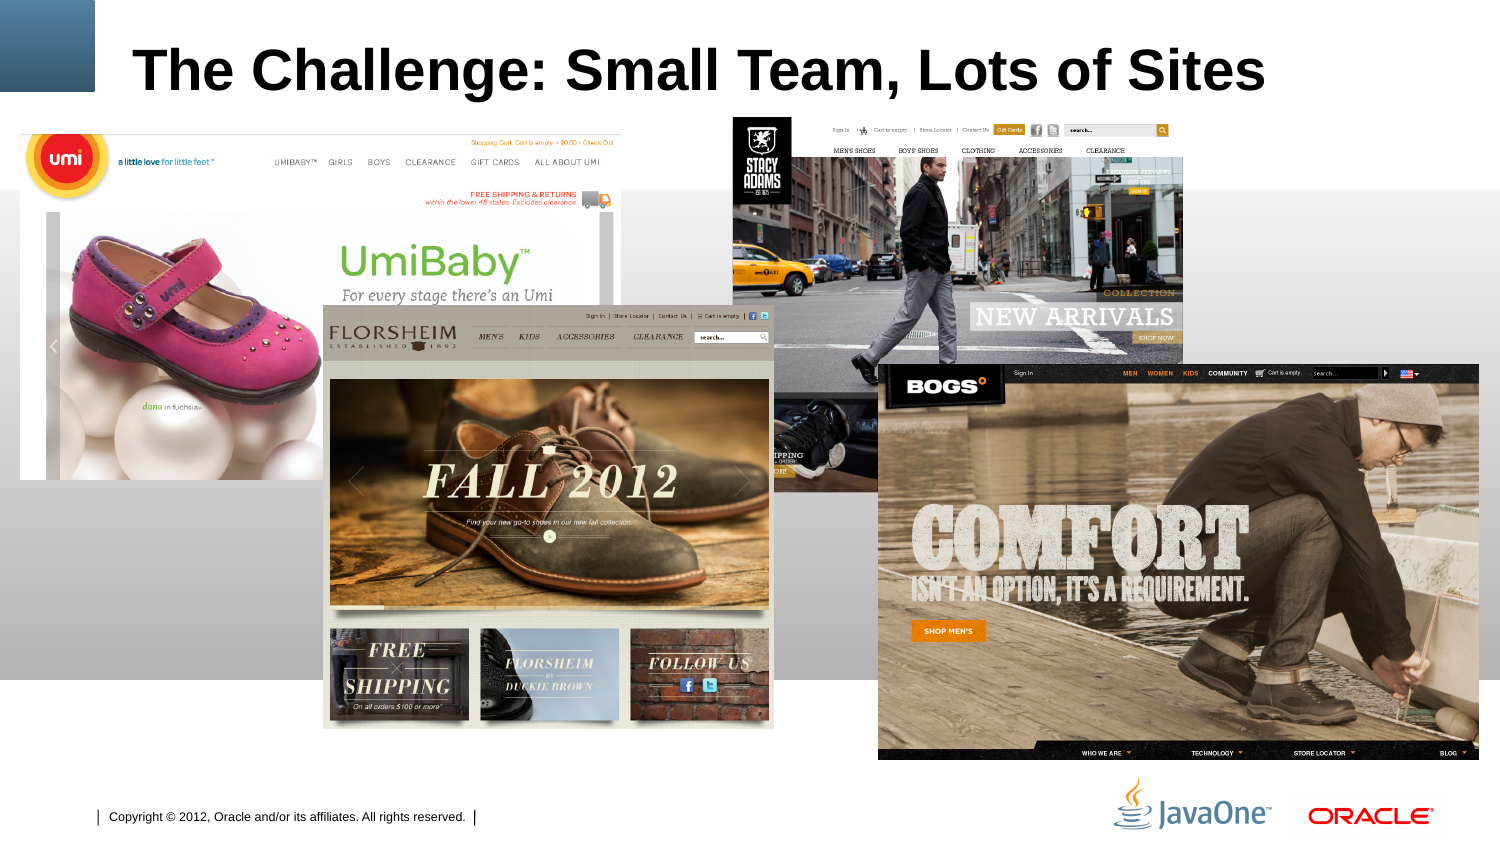

# The Challenge: Small Team, Lots of Sites